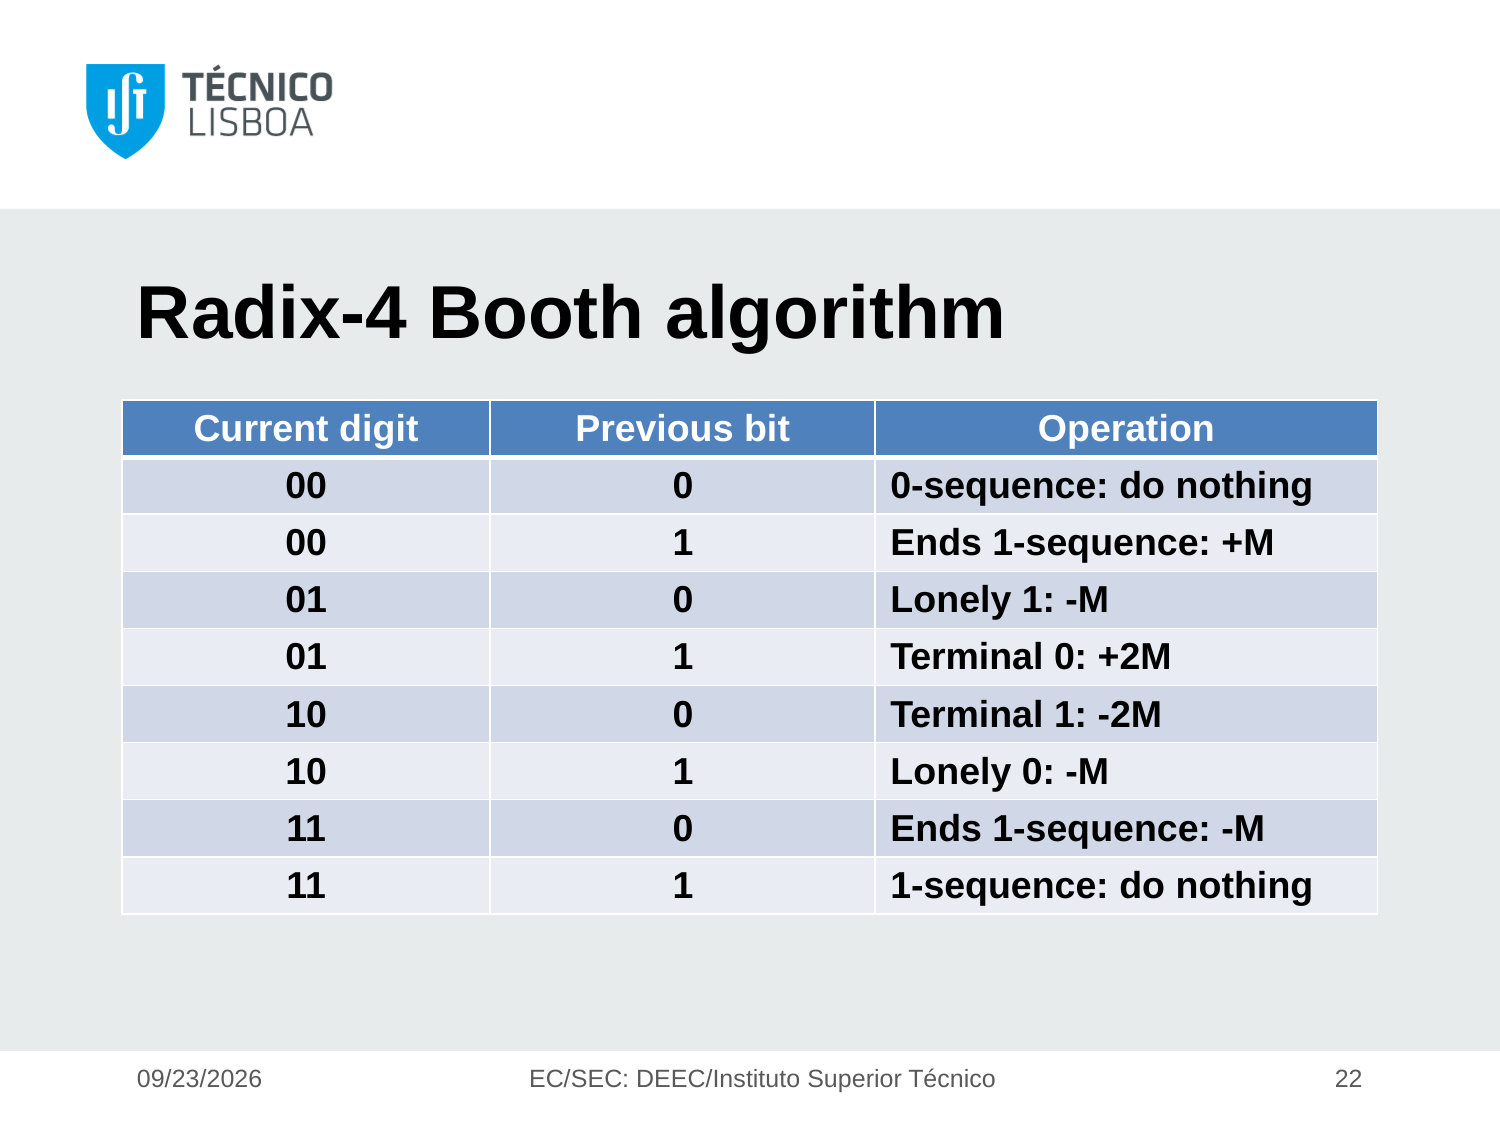

# Radix-4 Booth algorithm
| Current digit | Previous bit | Operation |
| --- | --- | --- |
| 00 | 0 | 0-sequence: do nothing |
| 00 | 1 | Ends 1-sequence: +M |
| 01 | 0 | Lonely 1: -M |
| 01 | 1 | Terminal 0: +2M |
| 10 | 0 | Terminal 1: -2M |
| 10 | 1 | Lonely 0: -M |
| 11 | 0 | Ends 1-sequence: -M |
| 11 | 1 | 1-sequence: do nothing |
EC/SEC: DEEC/Instituto Superior Técnico